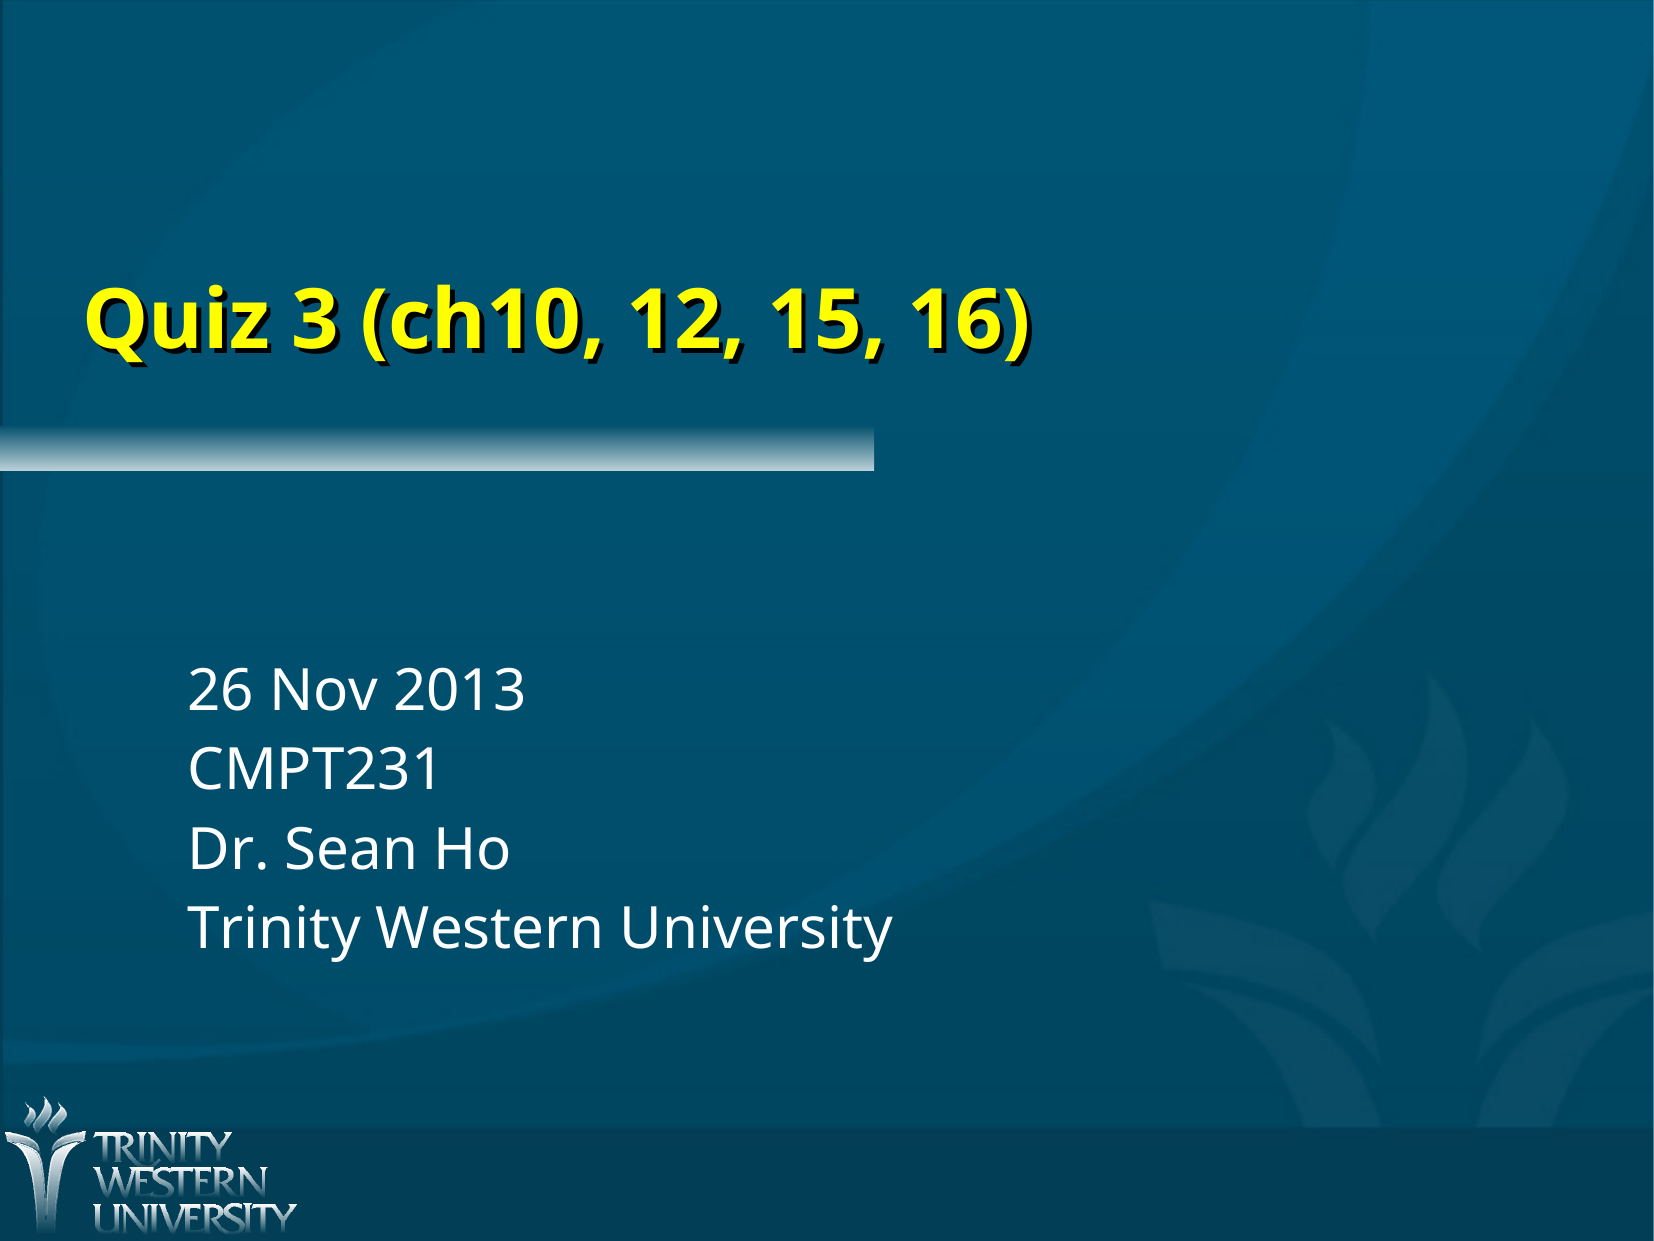

# Quiz 3 (ch10, 12, 15, 16)
26 Nov 2013
CMPT231
Dr. Sean Ho
Trinity Western University